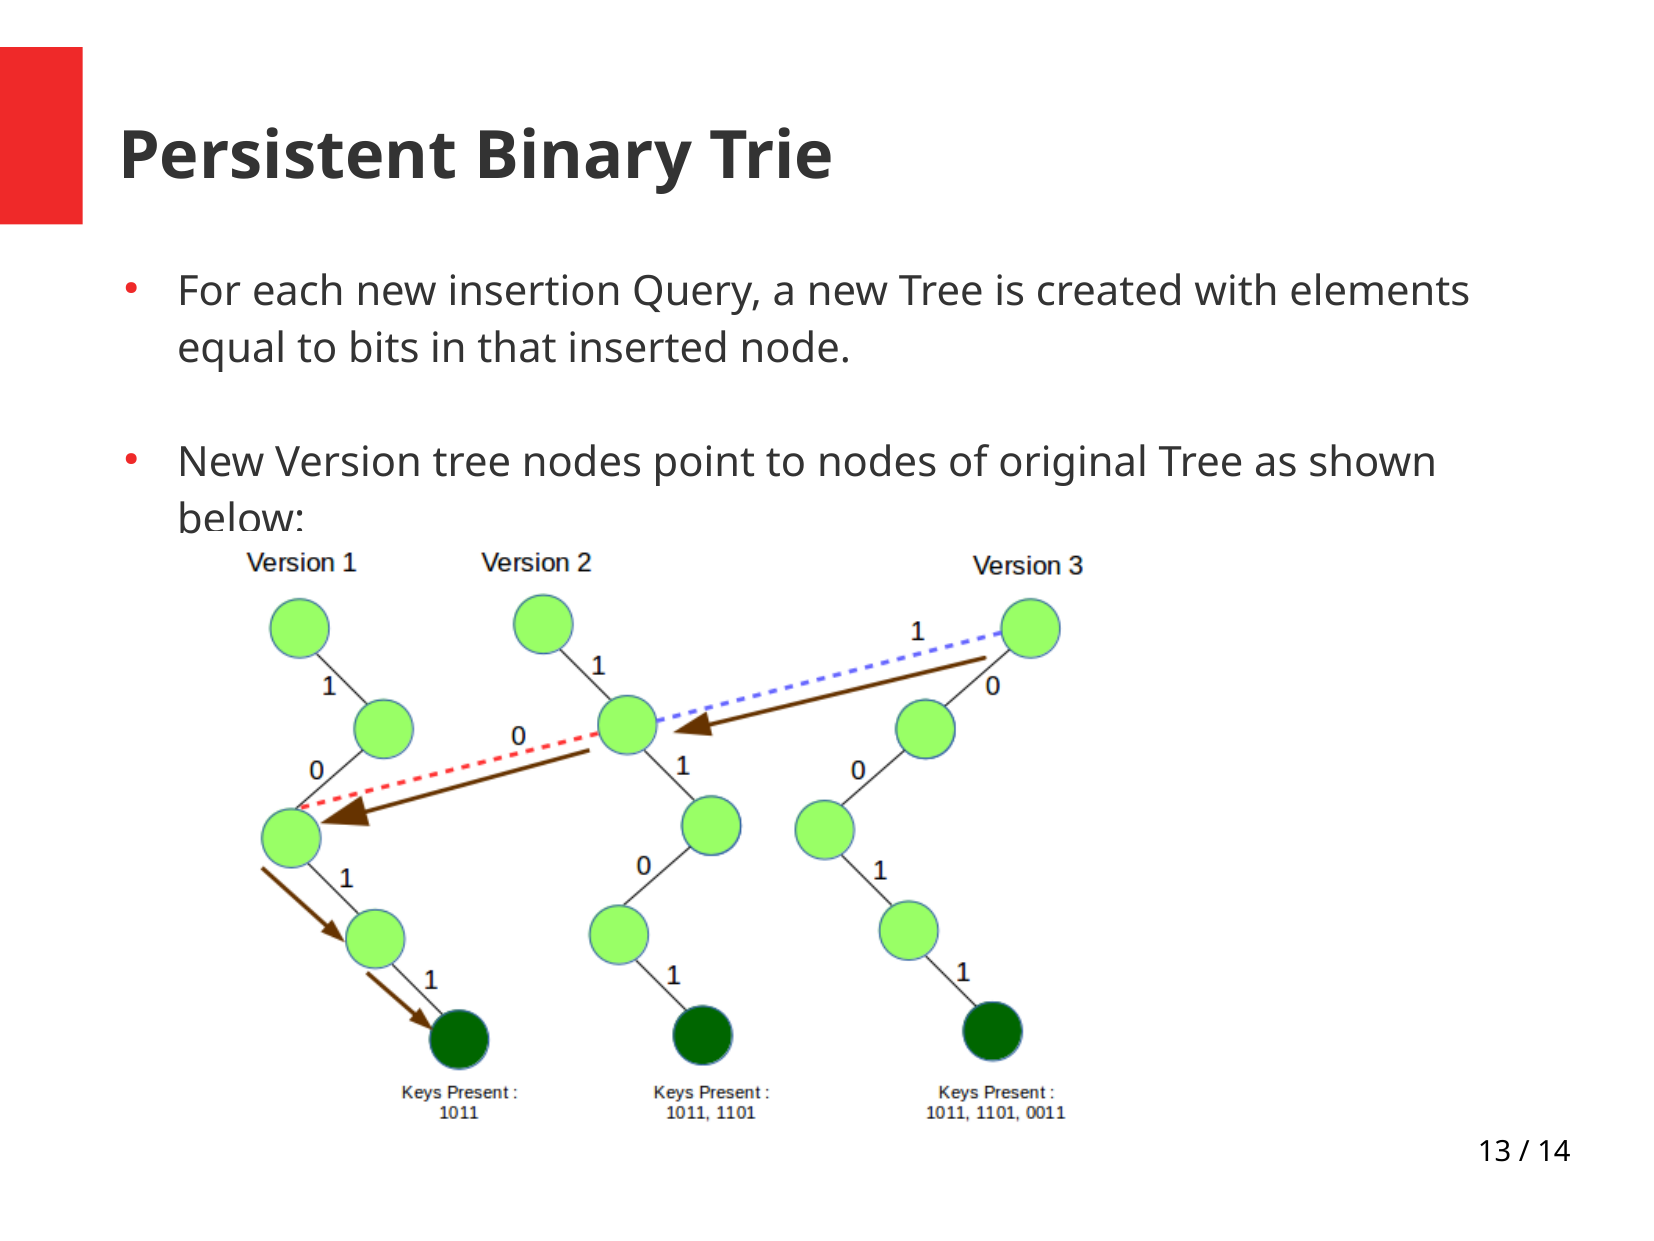

# Persistent Binary Trie
For each new insertion Query, a new Tree is created with elements equal to bits in that inserted node.
New Version tree nodes point to nodes of original Tree as shown below:
13